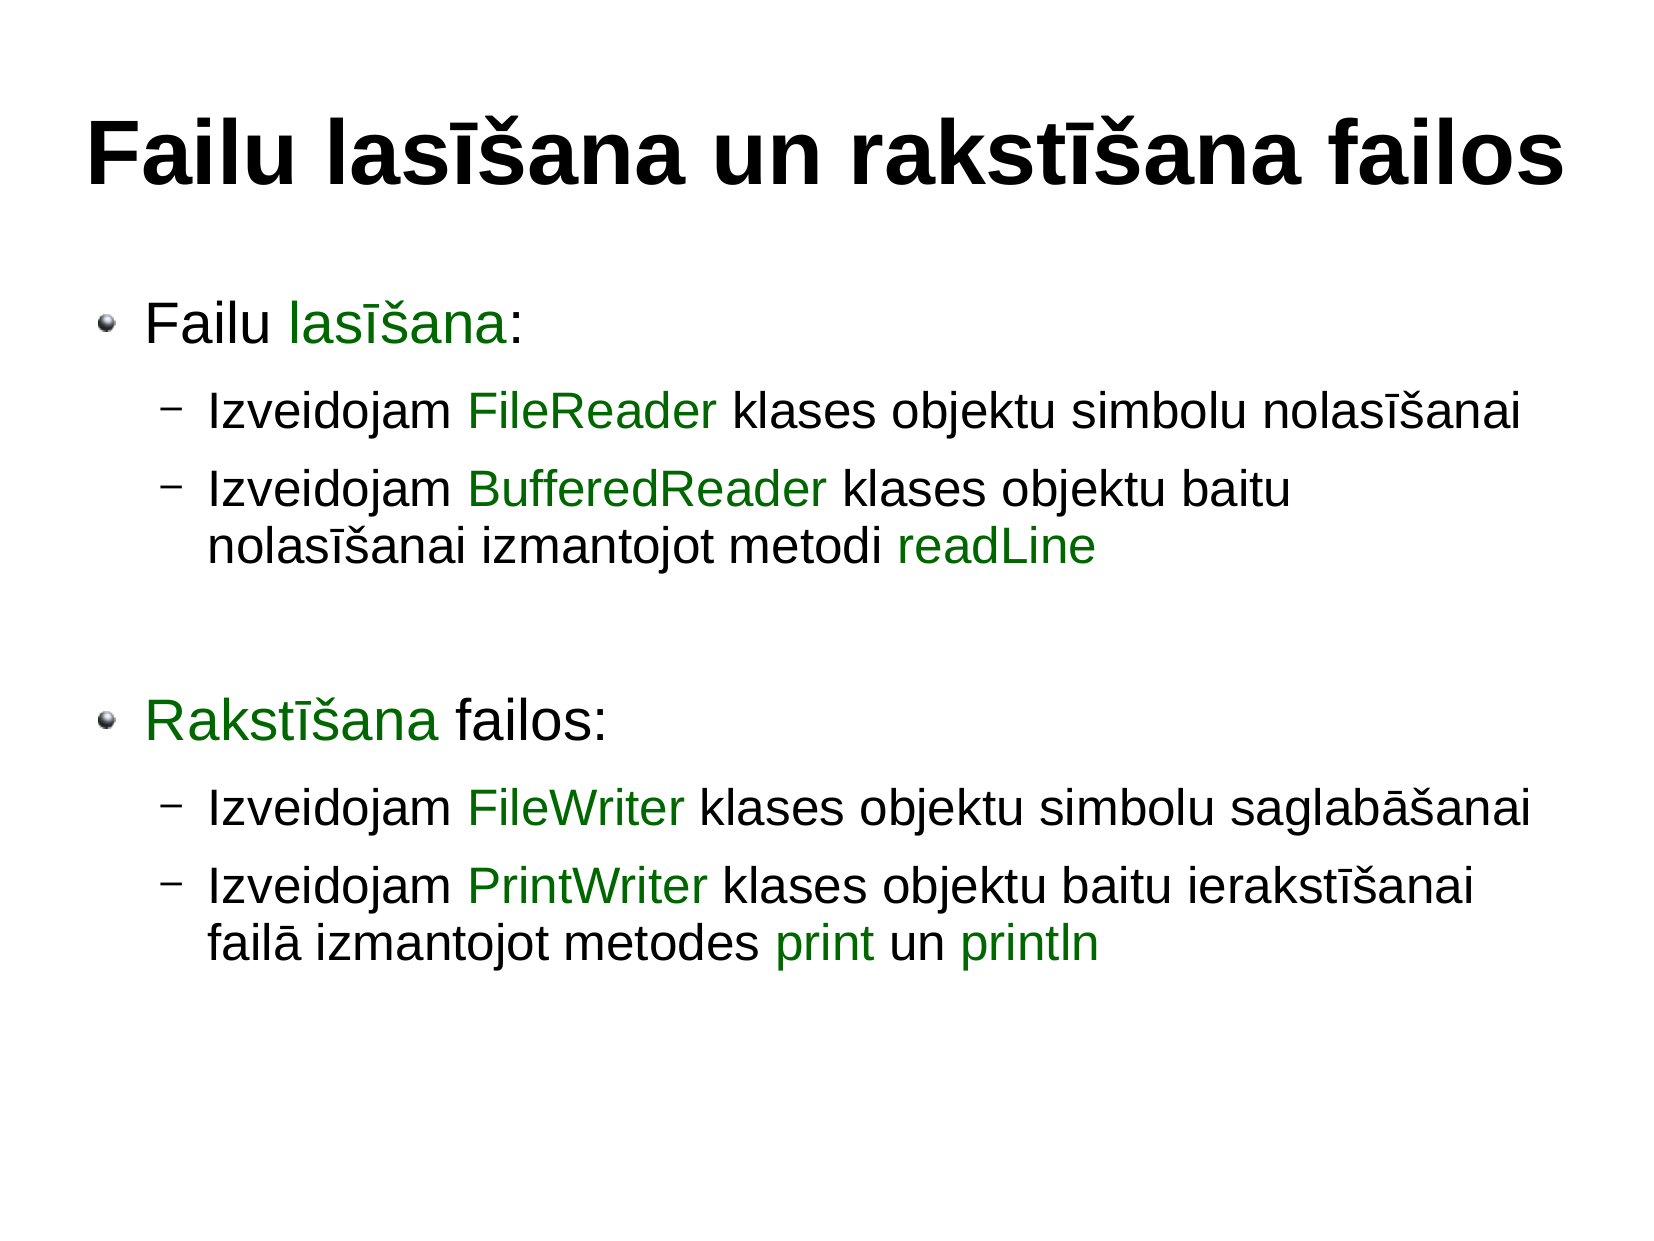

# Failu lasīšana un rakstīšana failos
Failu lasīšana:
Izveidojam FileReader klases objektu simbolu nolasīšanai
Izveidojam BufferedReader klases objektu baitu nolasīšanai izmantojot metodi readLine
Rakstīšana failos:
Izveidojam FileWriter klases objektu simbolu saglabāšanai
Izveidojam PrintWriter klases objektu baitu ierakstīšanai failā izmantojot metodes print un println